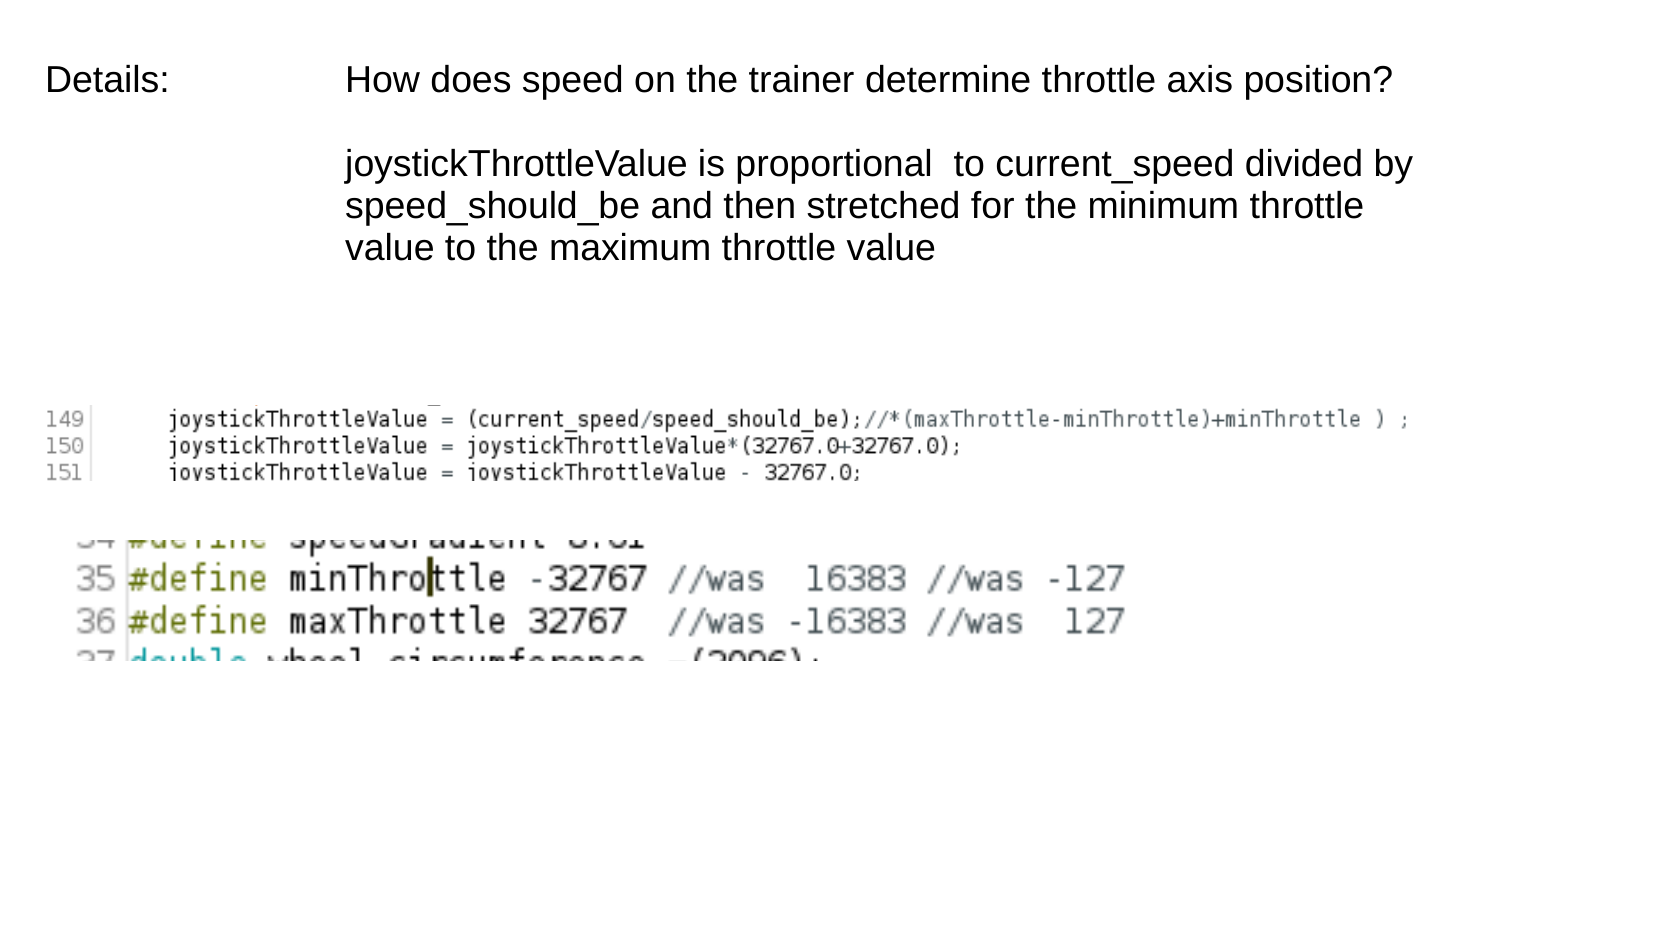

Details:			How does speed on the trainer determine throttle axis position?
				joystickThrottleValue is proportional to current_speed divided by
				speed_should_be and then stretched for the minimum throttle
				value to the maximum throttle value